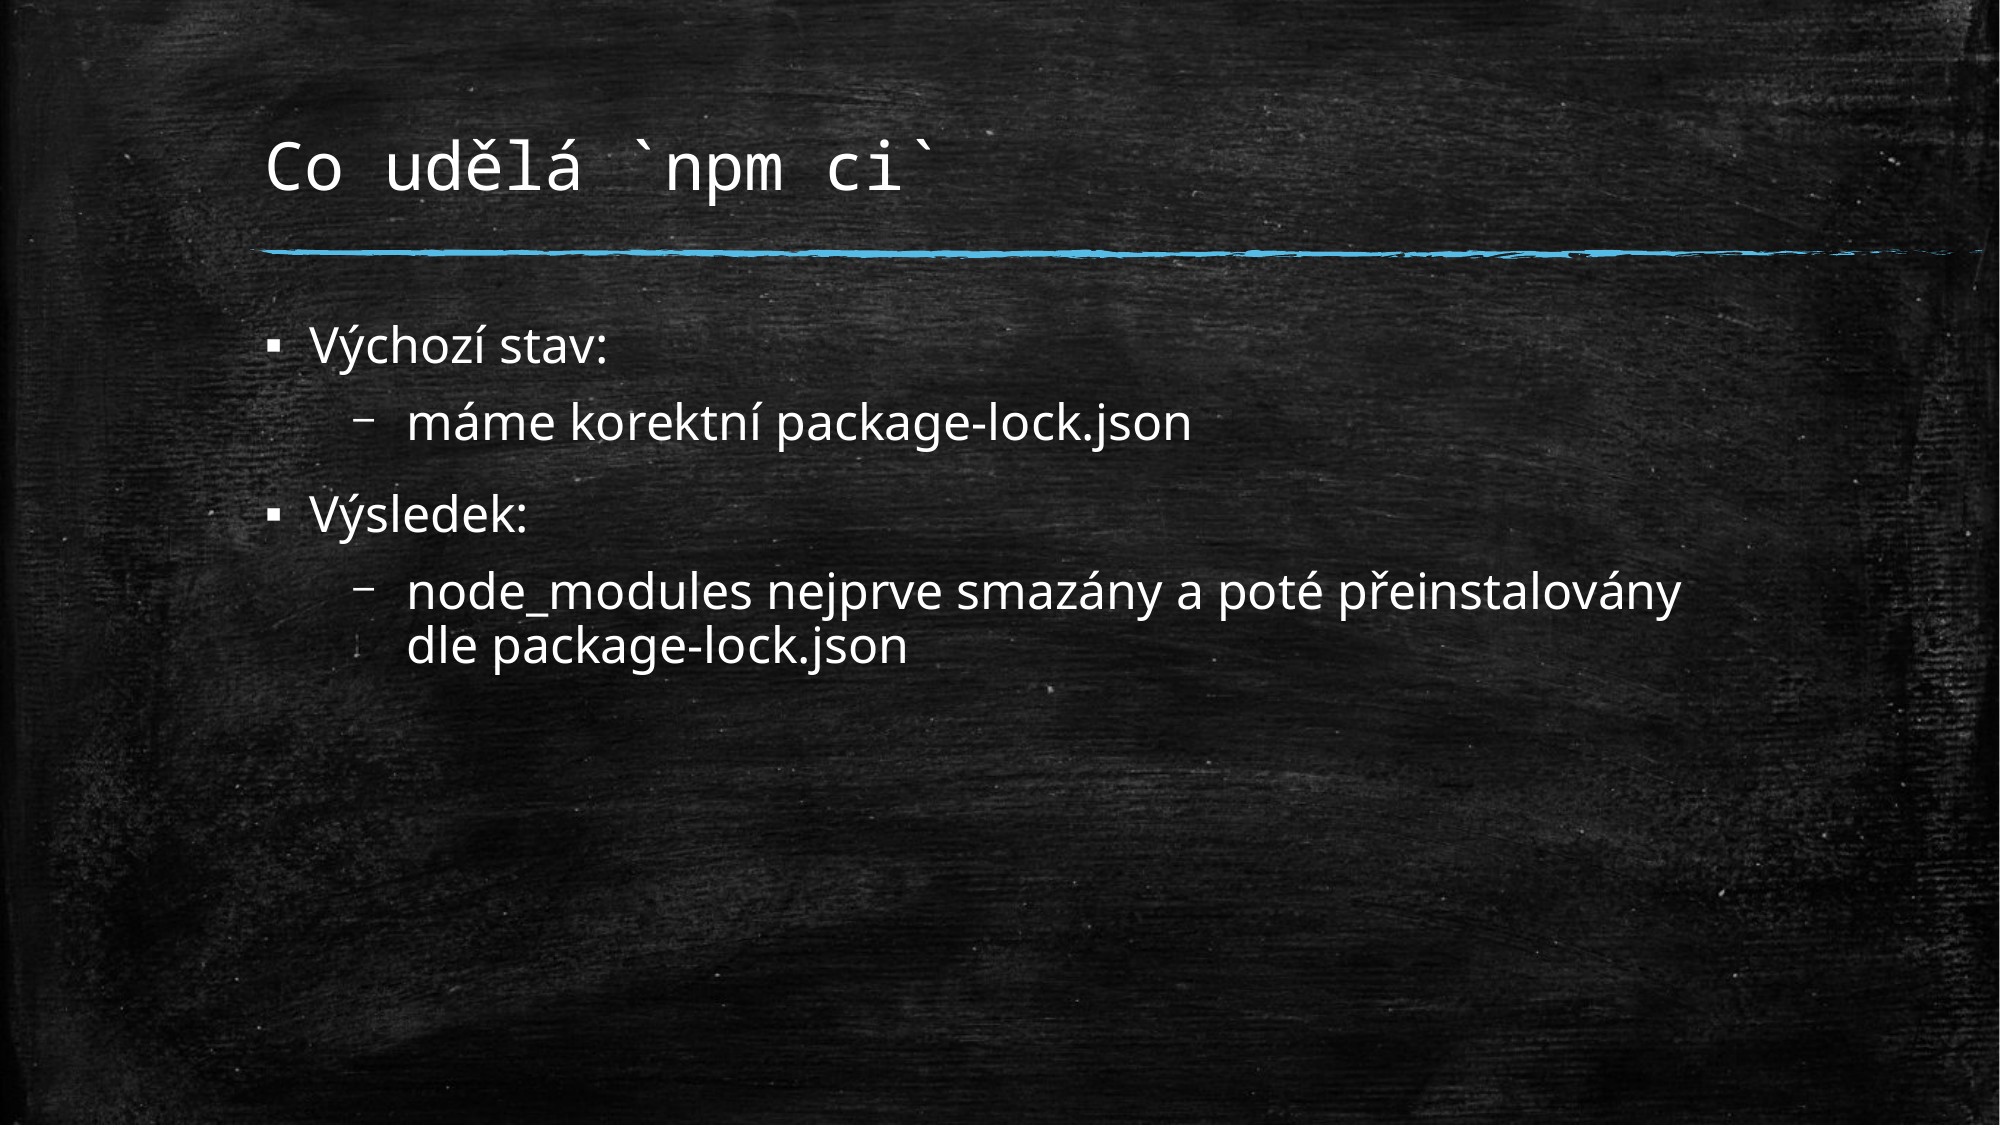

# Co udělá `npm ci`
Výchozí stav:
máme korektní package-lock.json
Výsledek:
node_modules nejprve smazány a poté přeinstalovány dle package-lock.json